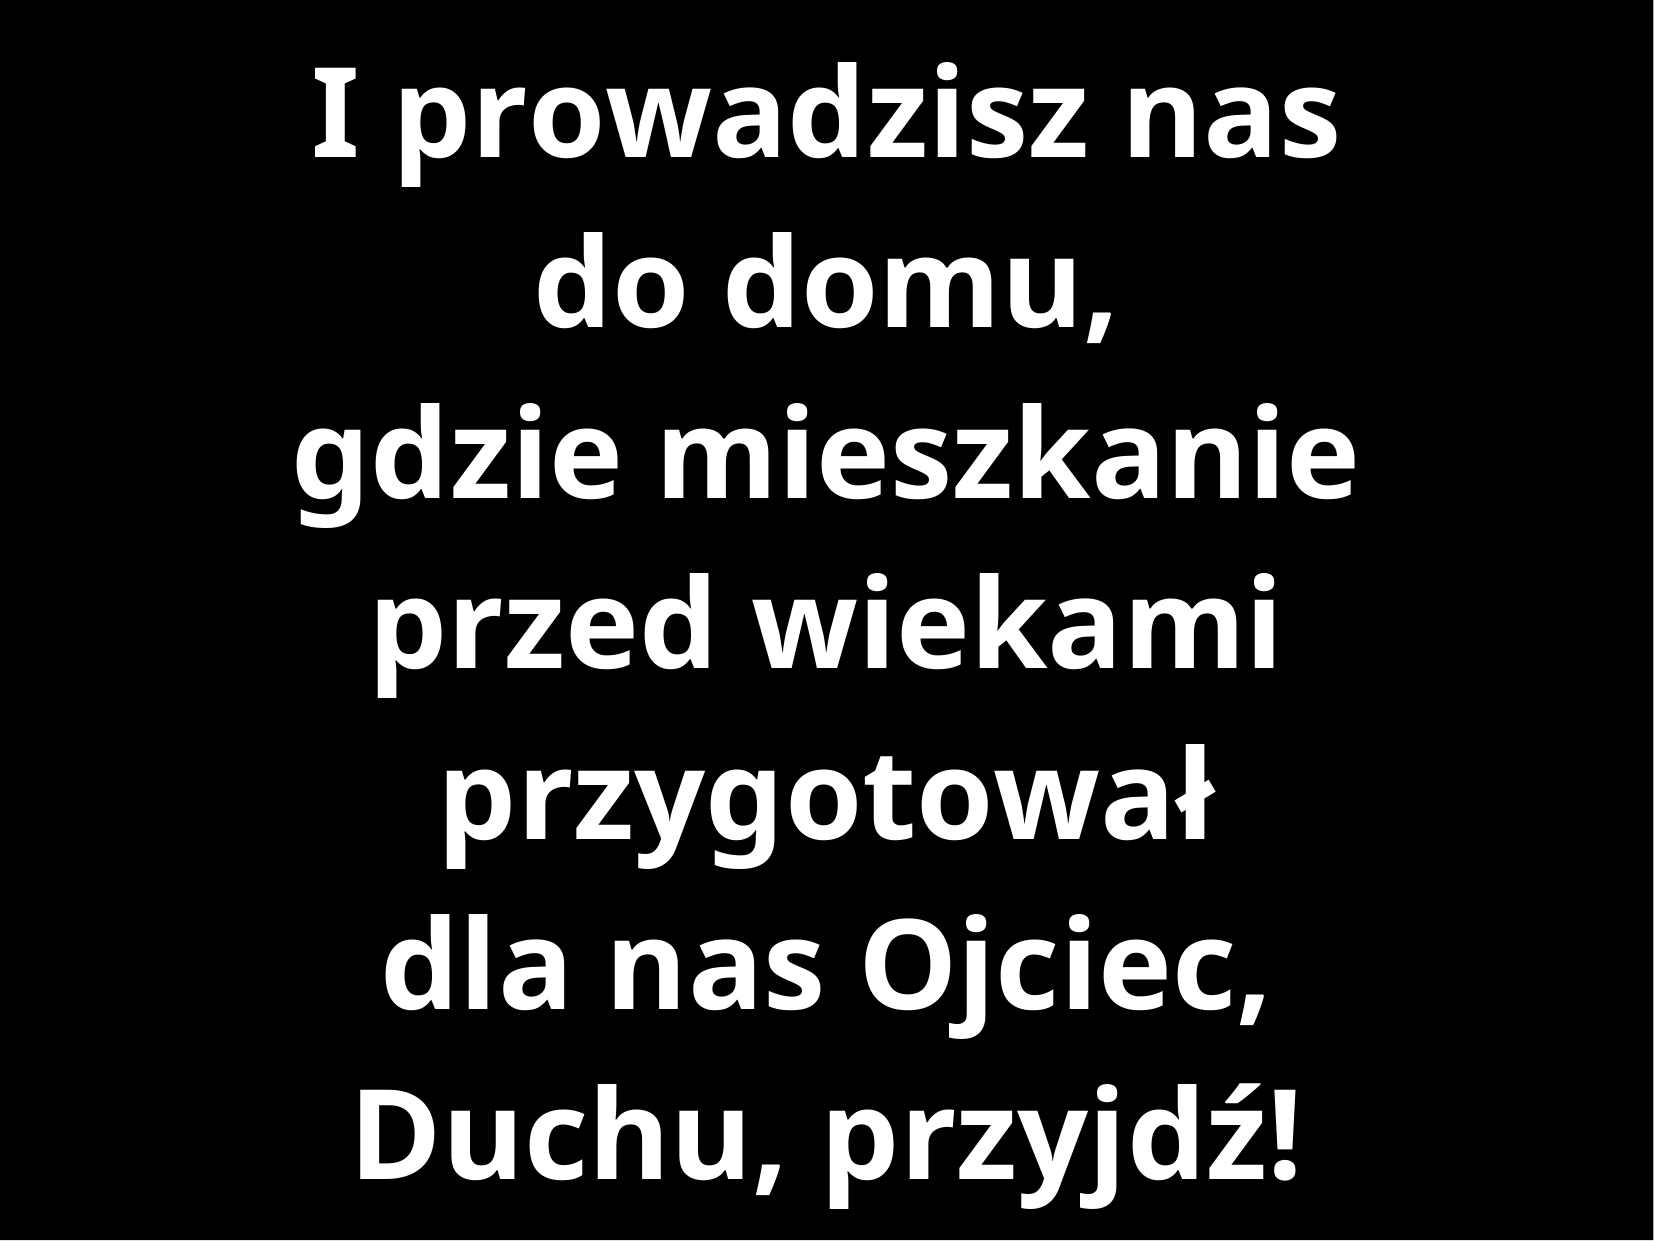

# I prowadzisz nas do domu, gdzie mieszkanie przed wiekami przygotował dla nas Ojciec, Duchu, przyjdź!